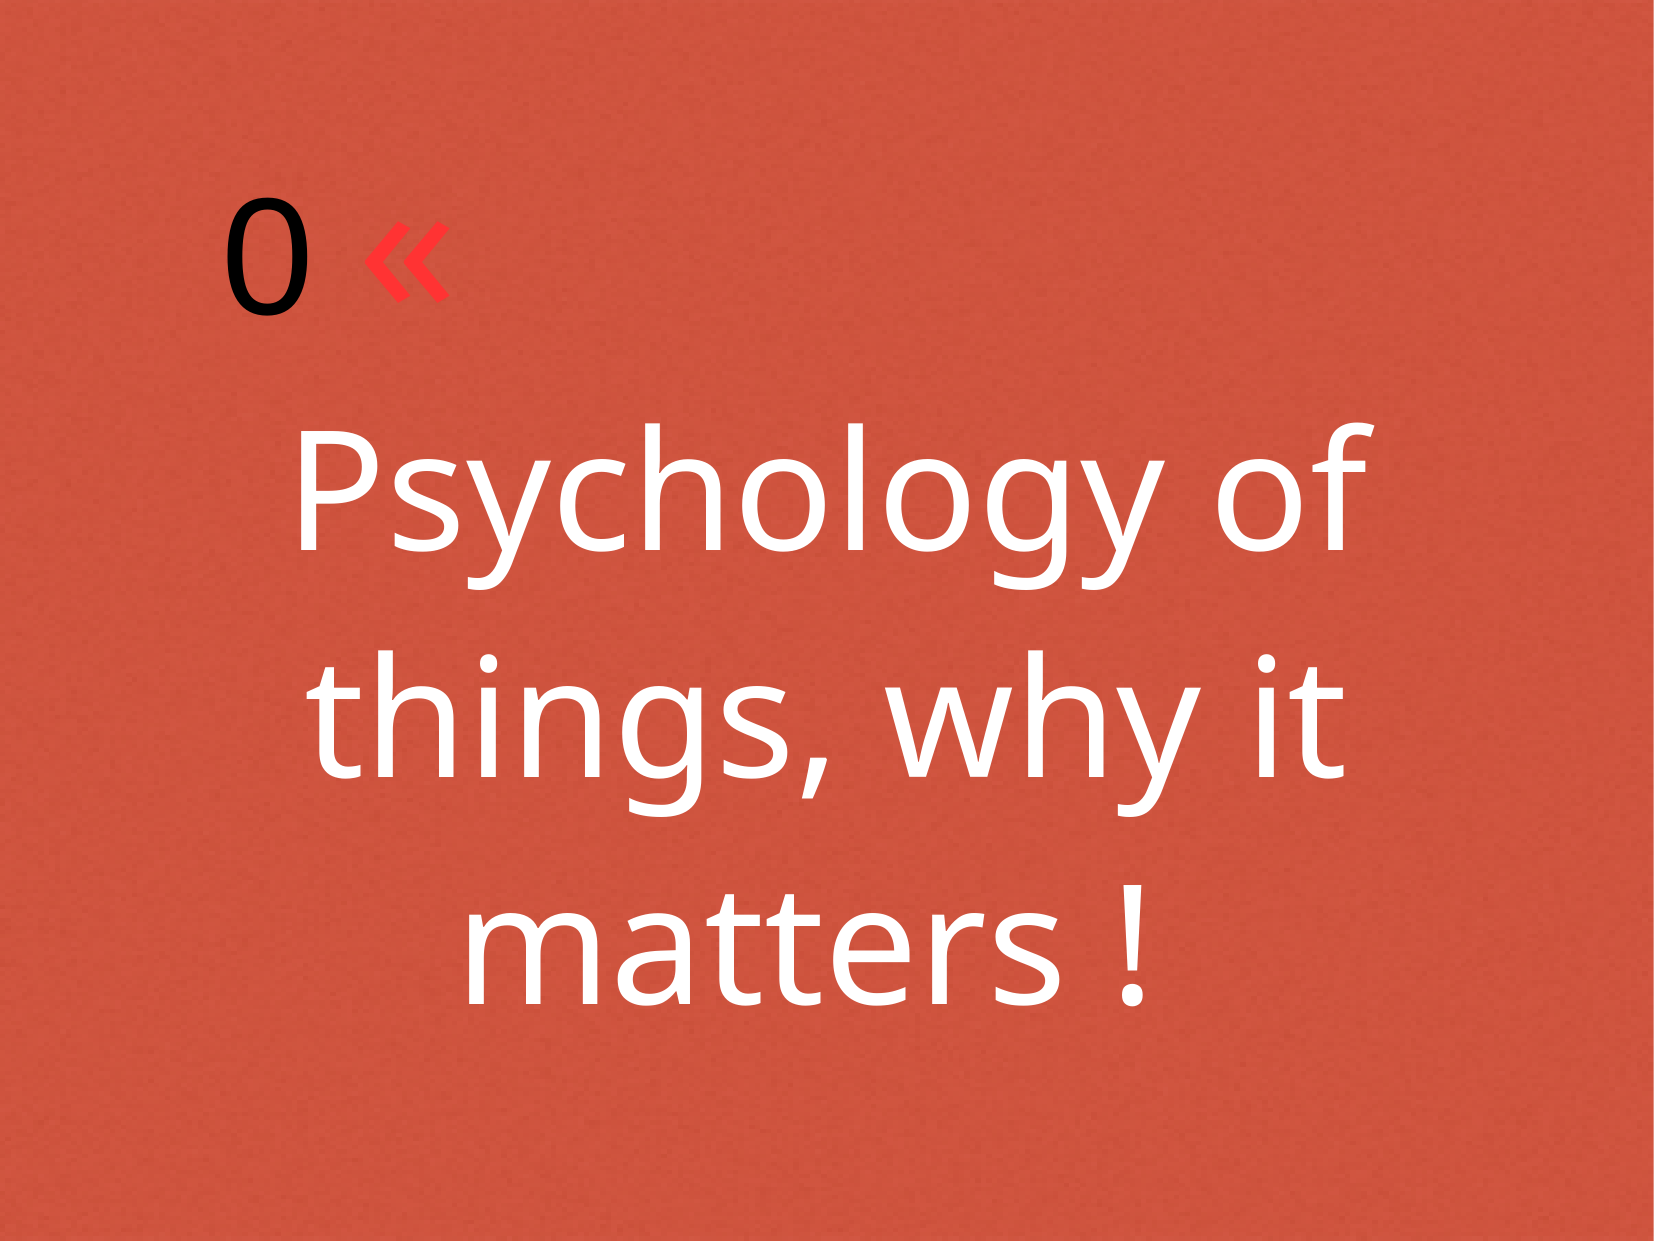

# 0 «
Psychology of things, why it matters !